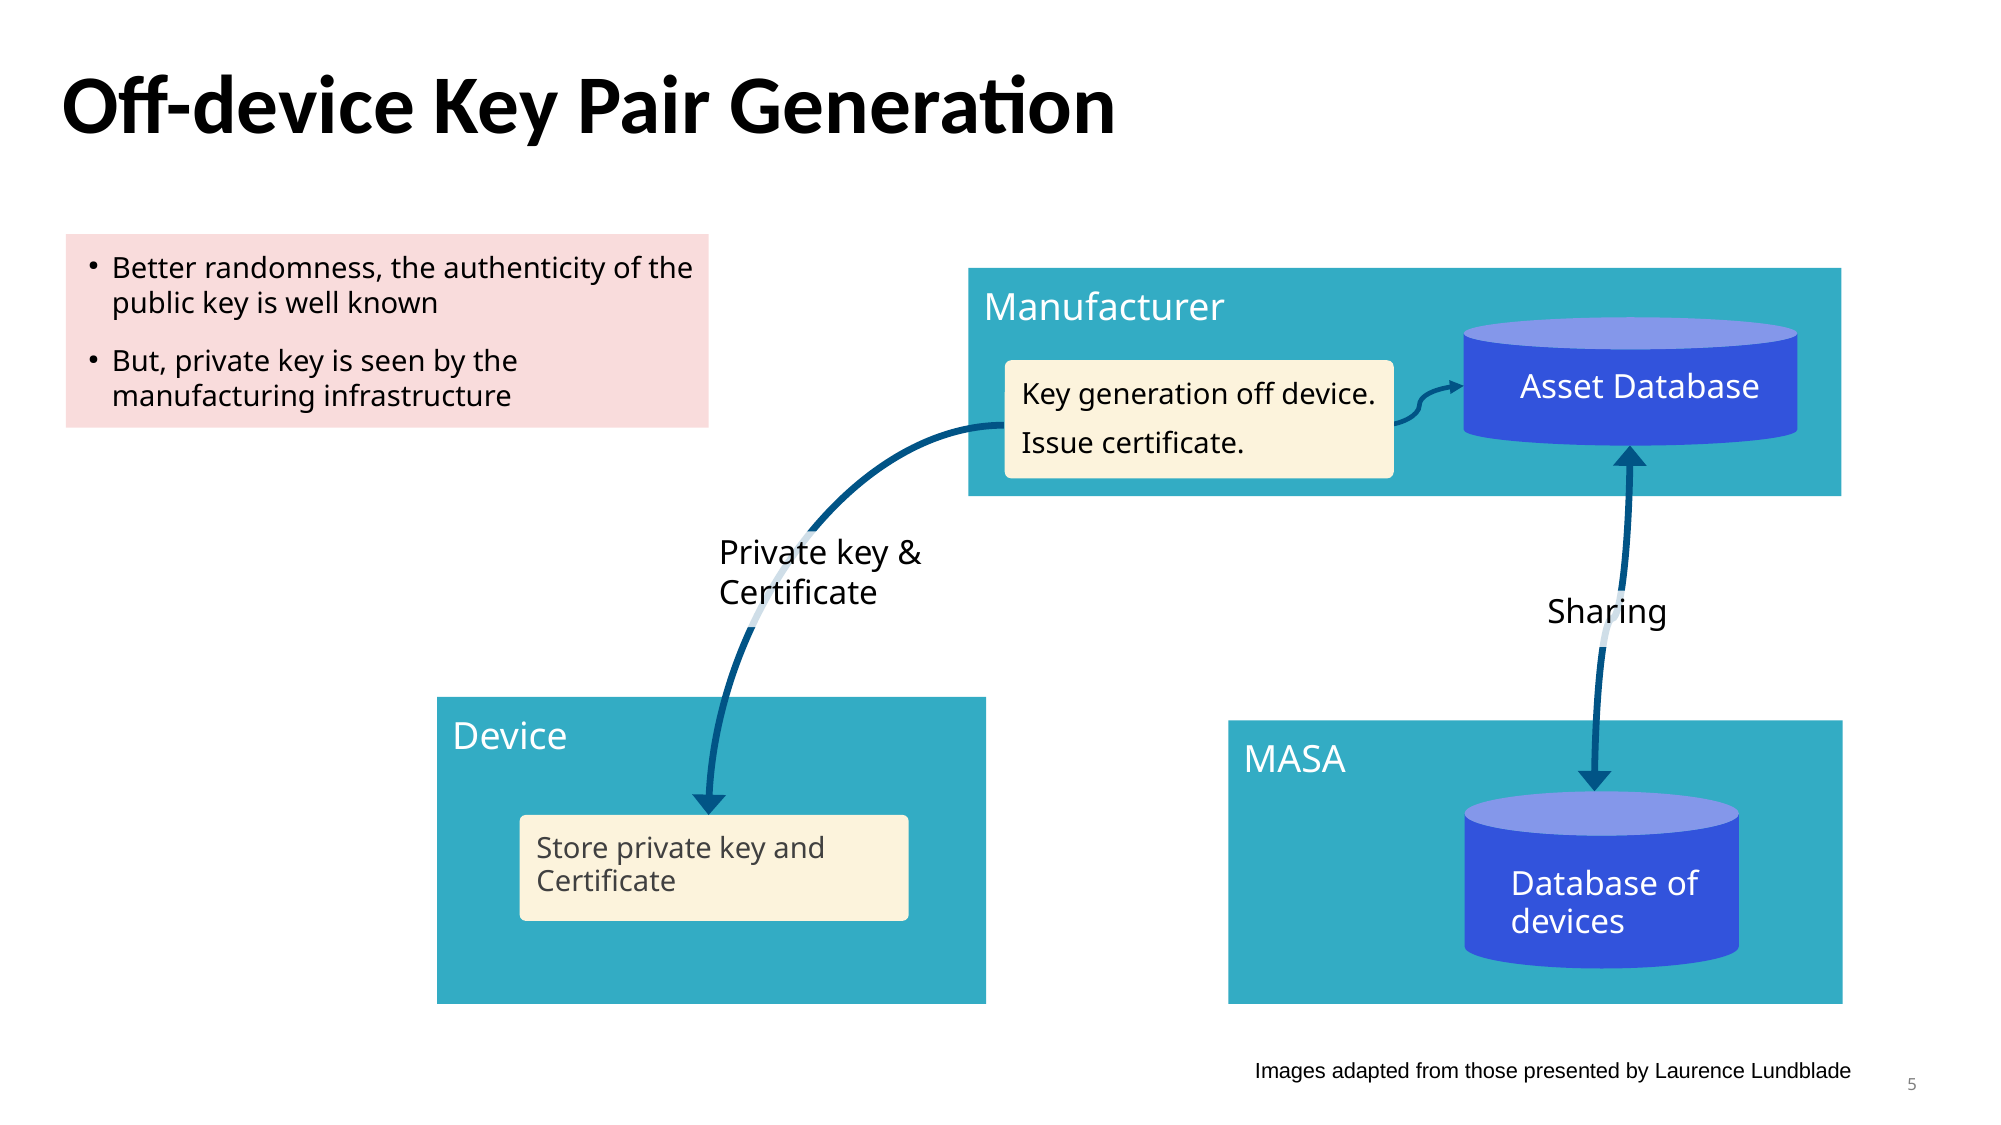

# Off-device Key Pair Generation
Better randomness, the authenticity of the public key is well known
But, private key is seen by the manufacturing infrastructure
Manufacturer
Asset Database
Key generation off device.
Issue certificate.
Private key & Certificate
Sharing
Device
MASA
Store private key and Certificate
Database of devices
Images adapted from those presented by Laurence Lundblade